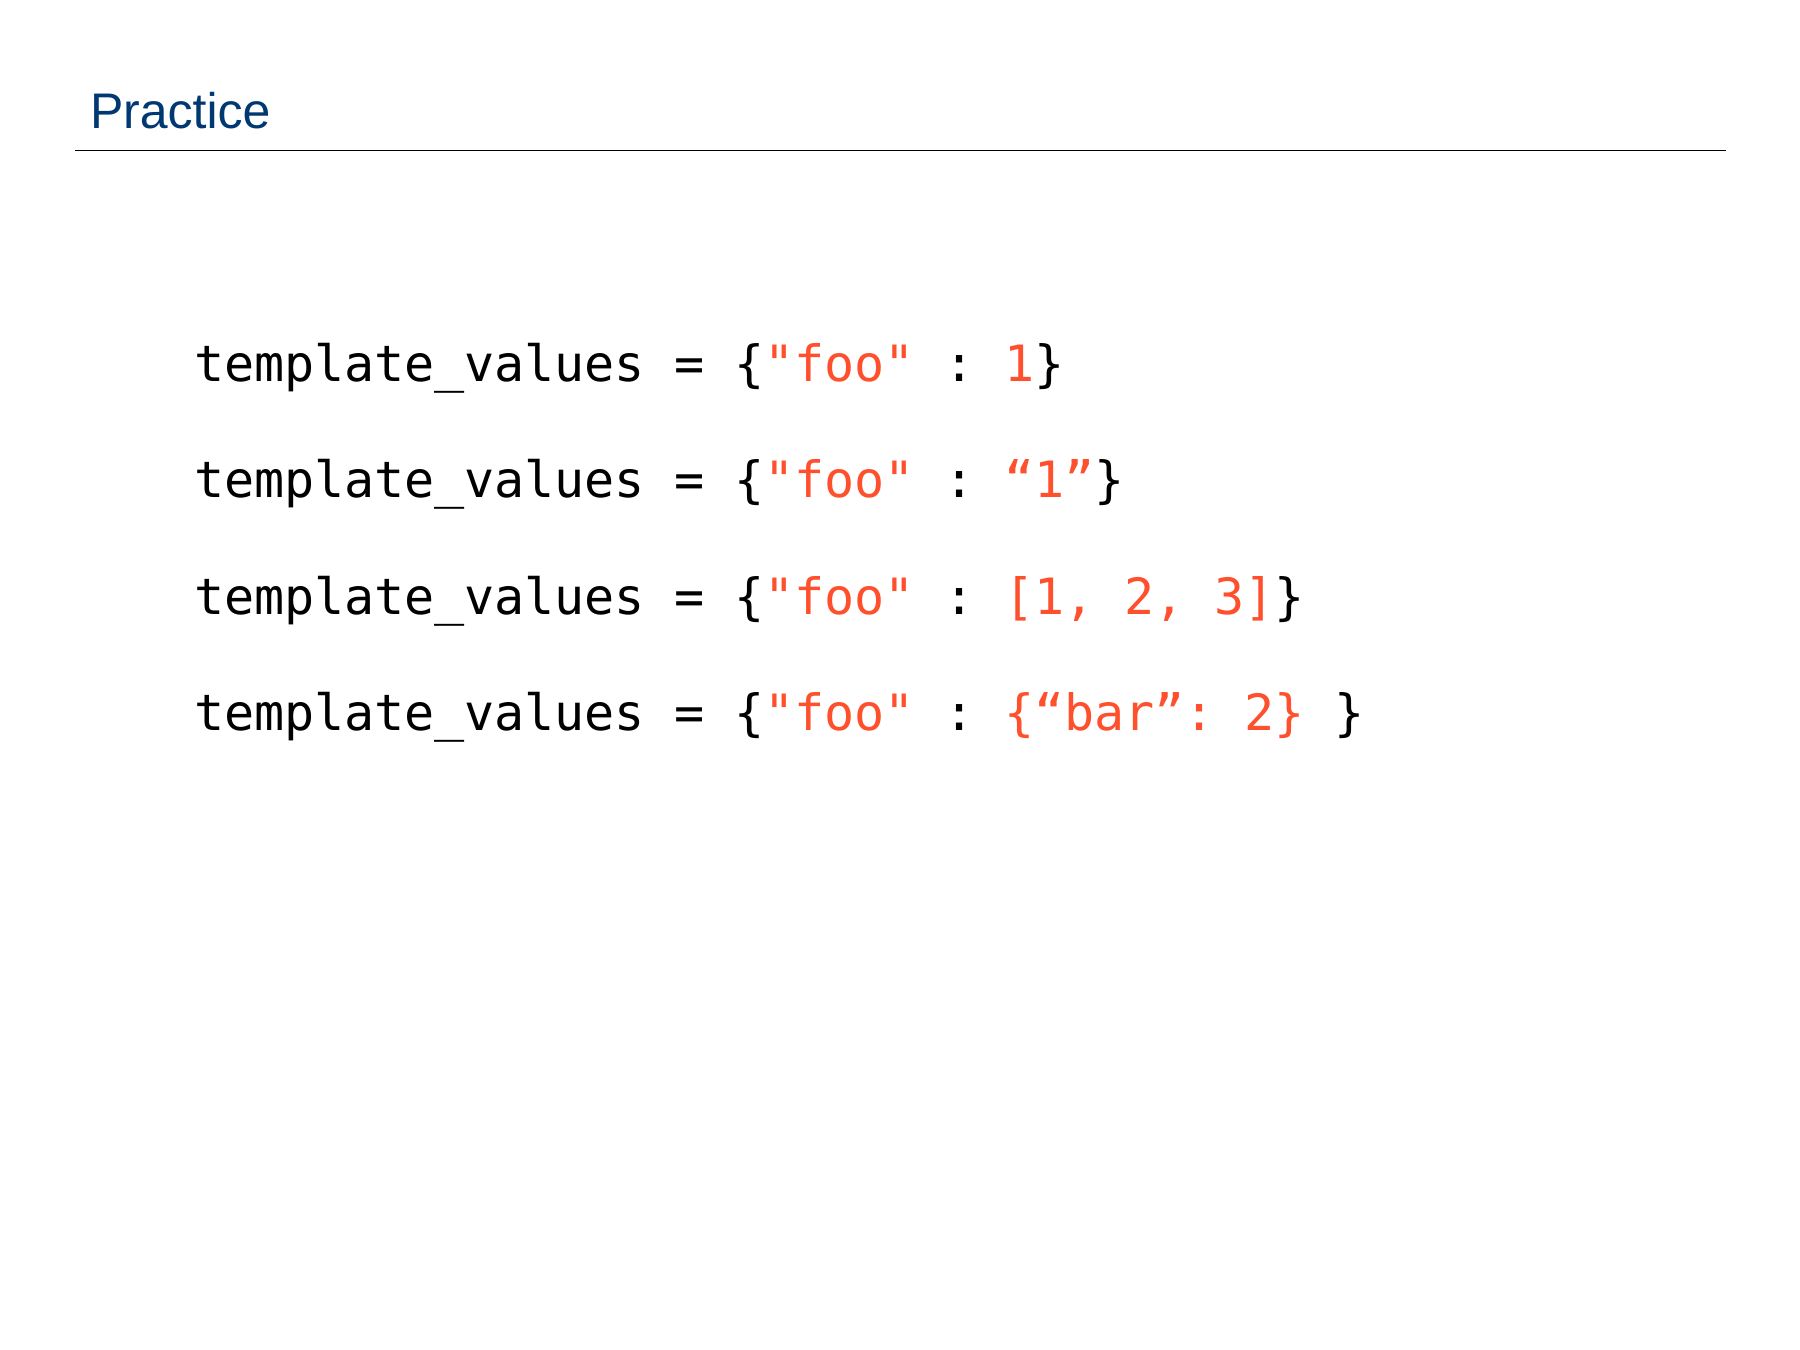

# Practice
template_values = {"foo" : 1}
template_values = {"foo" : “1”}
template_values = {"foo" : [1, 2, 3]}
template_values = {"foo" : {“bar”: 2} }